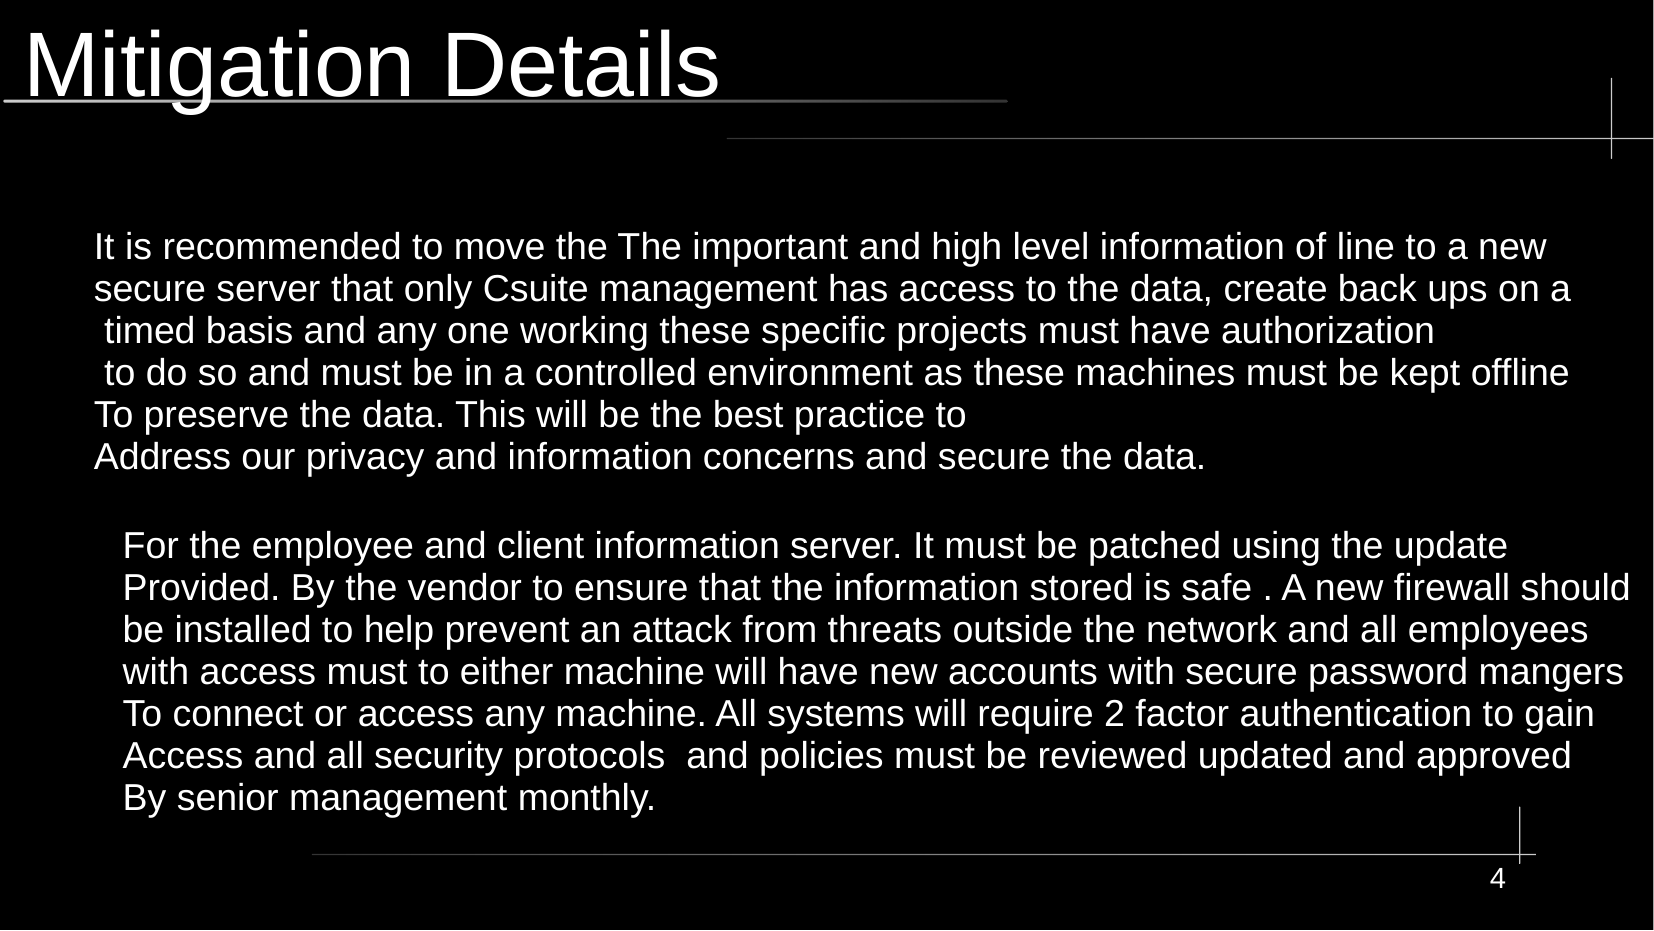

# Mitigation Details
It is recommended to move the The important and high level information of line to a new
secure server that only Csuite management has access to the data, create back ups on a
 timed basis and any one working these specific projects must have authorization
 to do so and must be in a controlled environment as these machines must be kept offline
To preserve the data. This will be the best practice to
Address our privacy and information concerns and secure the data.
For the employee and client information server. It must be patched using the update
Provided. By the vendor to ensure that the information stored is safe . A new firewall should
be installed to help prevent an attack from threats outside the network and all employees
with access must to either machine will have new accounts with secure password mangers
To connect or access any machine. All systems will require 2 factor authentication to gain
Access and all security protocols and policies must be reviewed updated and approved
By senior management monthly.
4